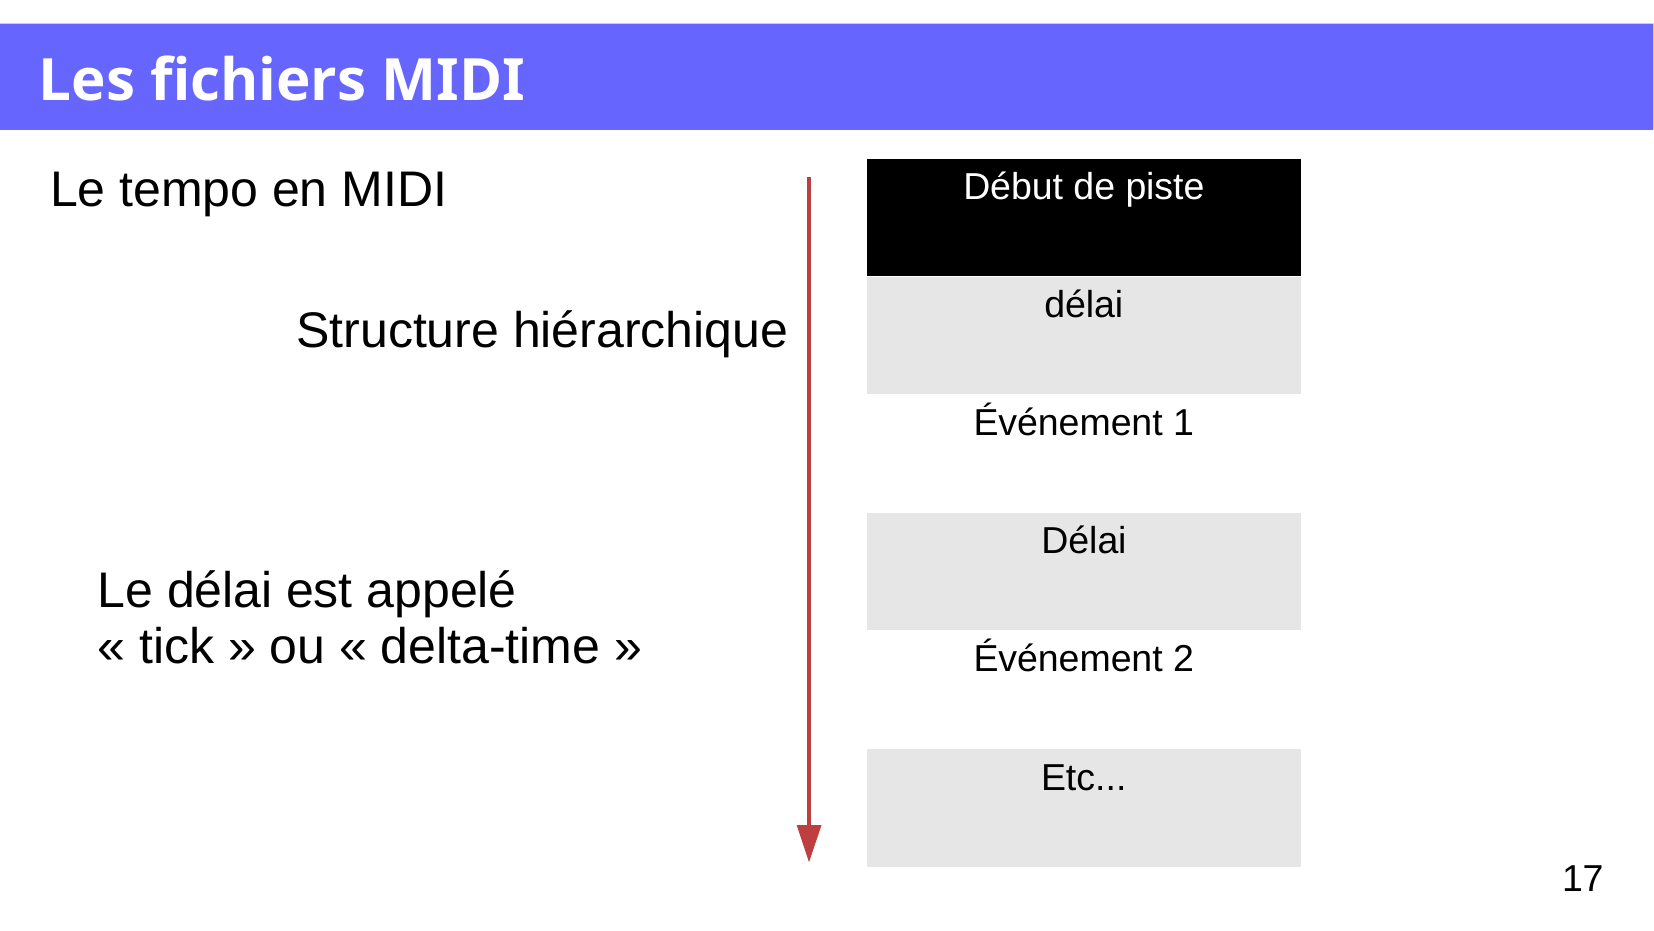

# Les fichiers MIDI
Le tempo en MIDI
| Début de piste |
| --- |
| délai |
| Événement 1 |
| Délai |
| Événement 2 |
| Etc... |
Structure hiérarchique
Le délai est appelé « tick » ou « delta-time »